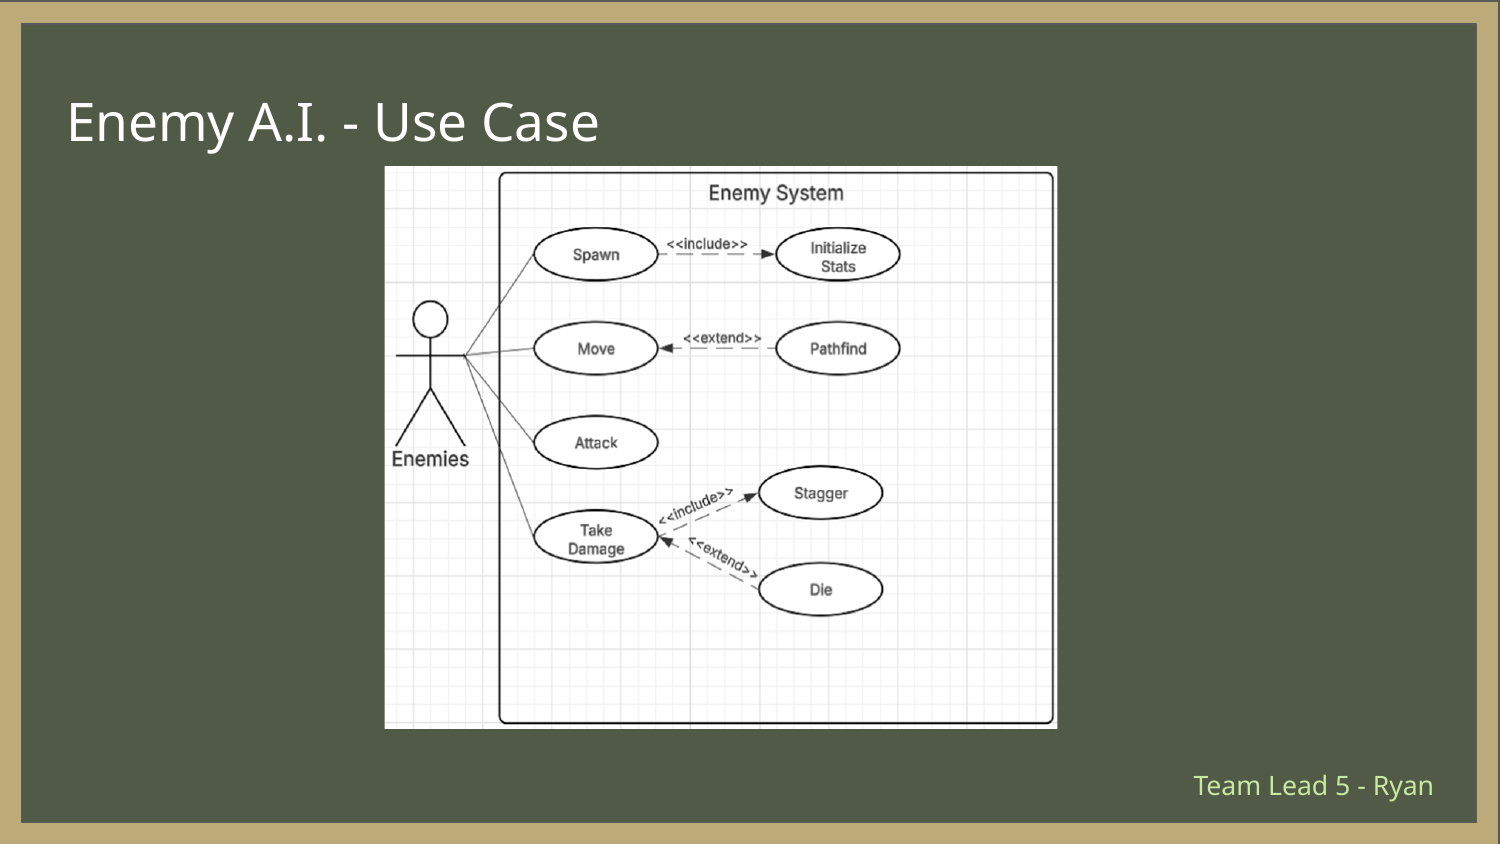

# Enemy A.I. - Use Case
Team Lead 5 - Ryan